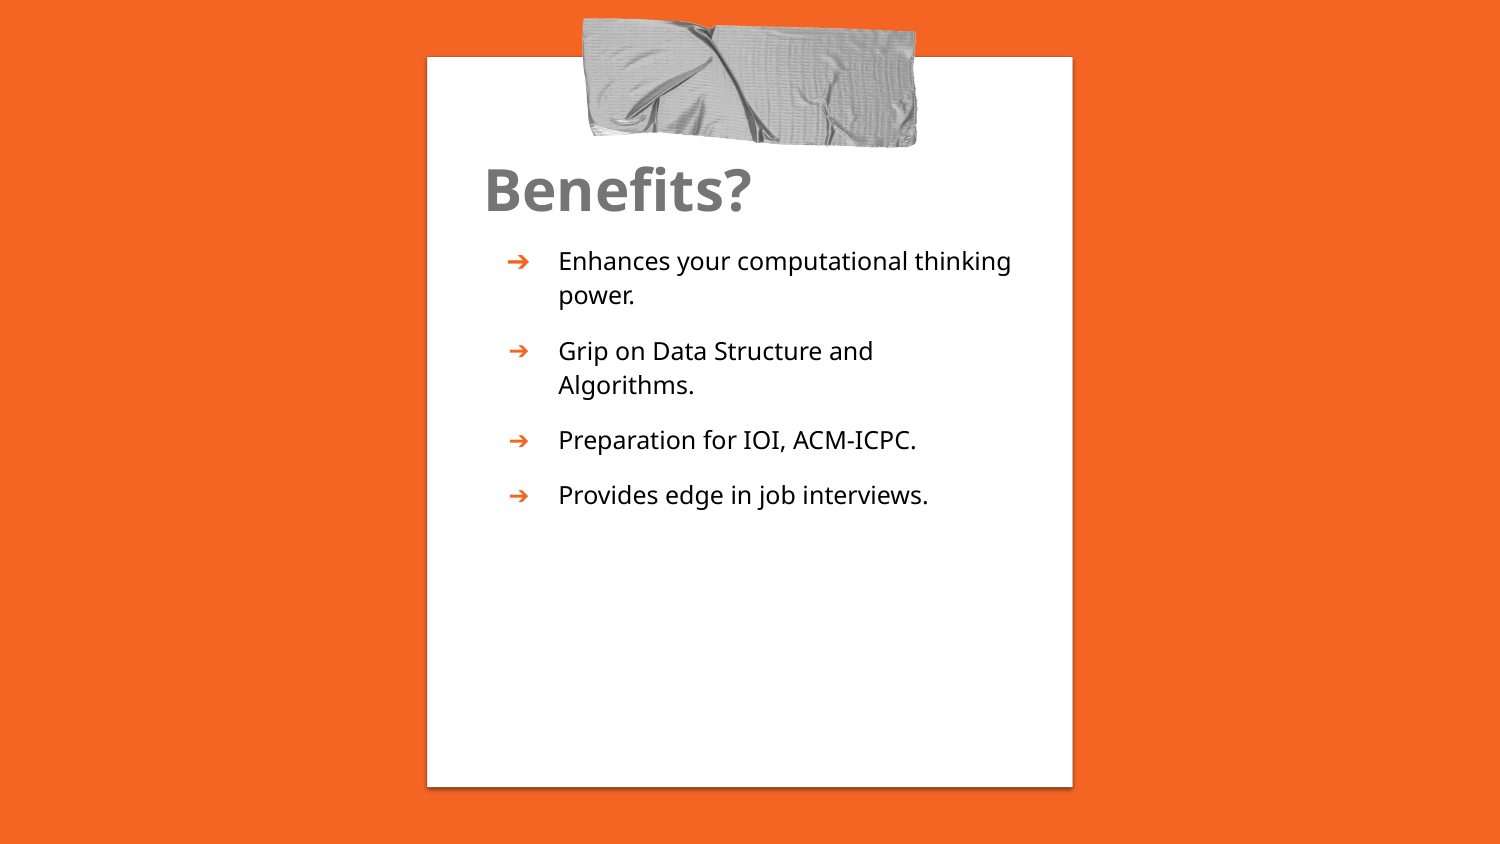

Benefits?
# Enhances your computational thinking power.
Grip on Data Structure and Algorithms.
Preparation for IOI, ACM-ICPC.
Provides edge in job interviews.